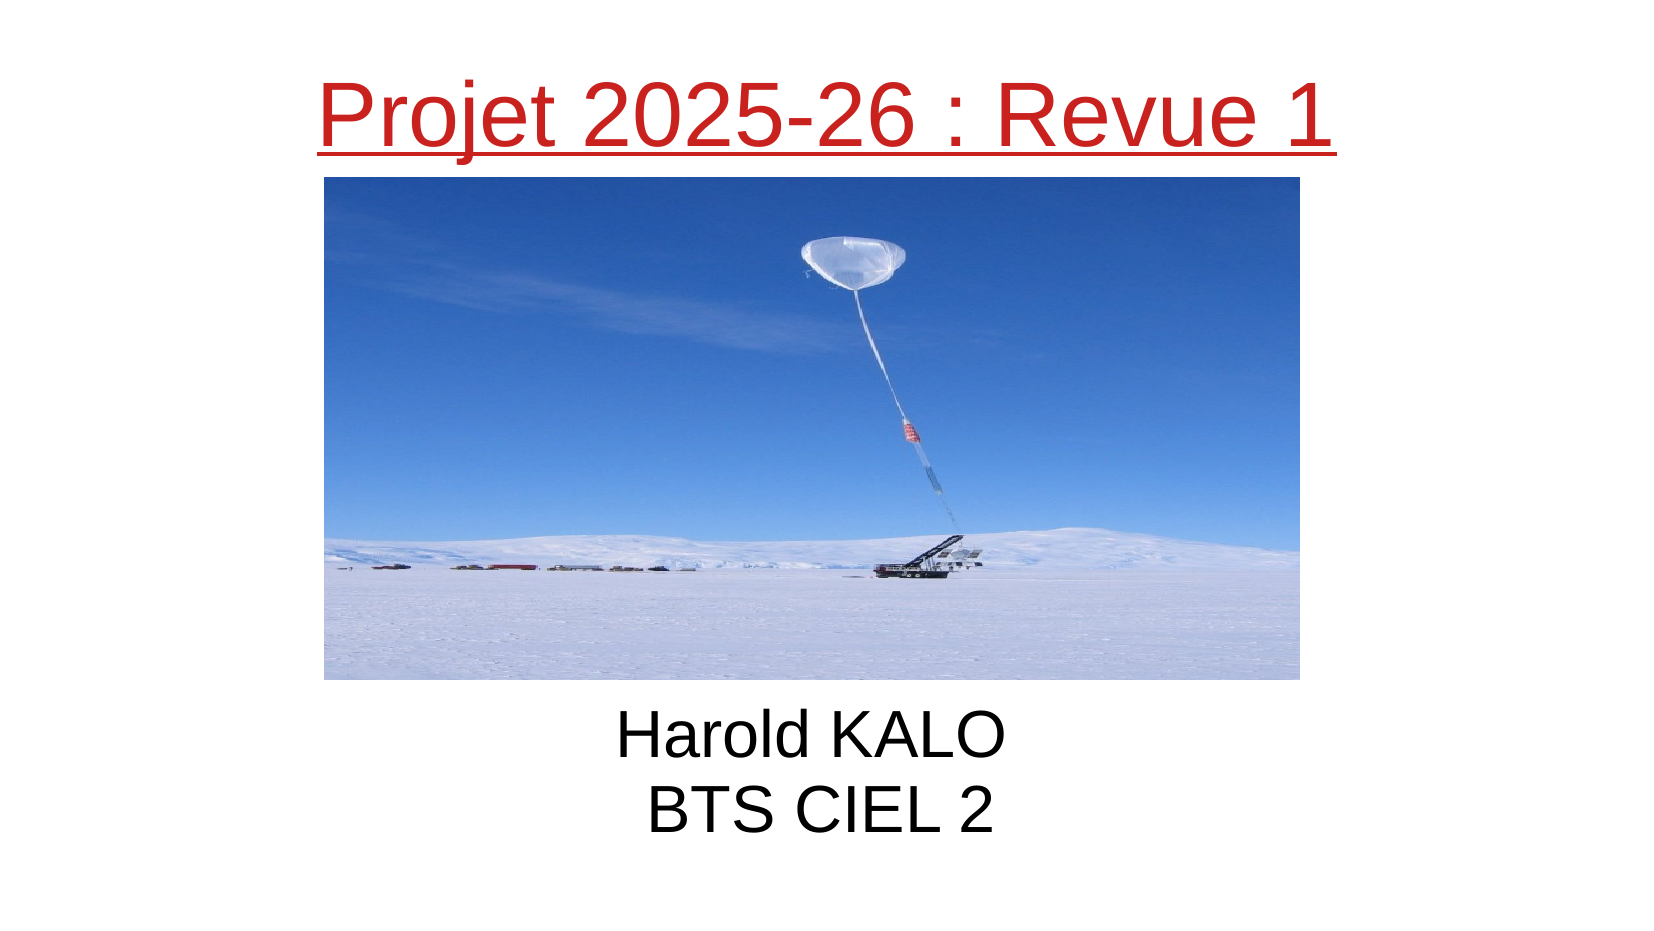

# Projet 2025-26 : Revue 1
Harold KALO
BTS CIEL 2